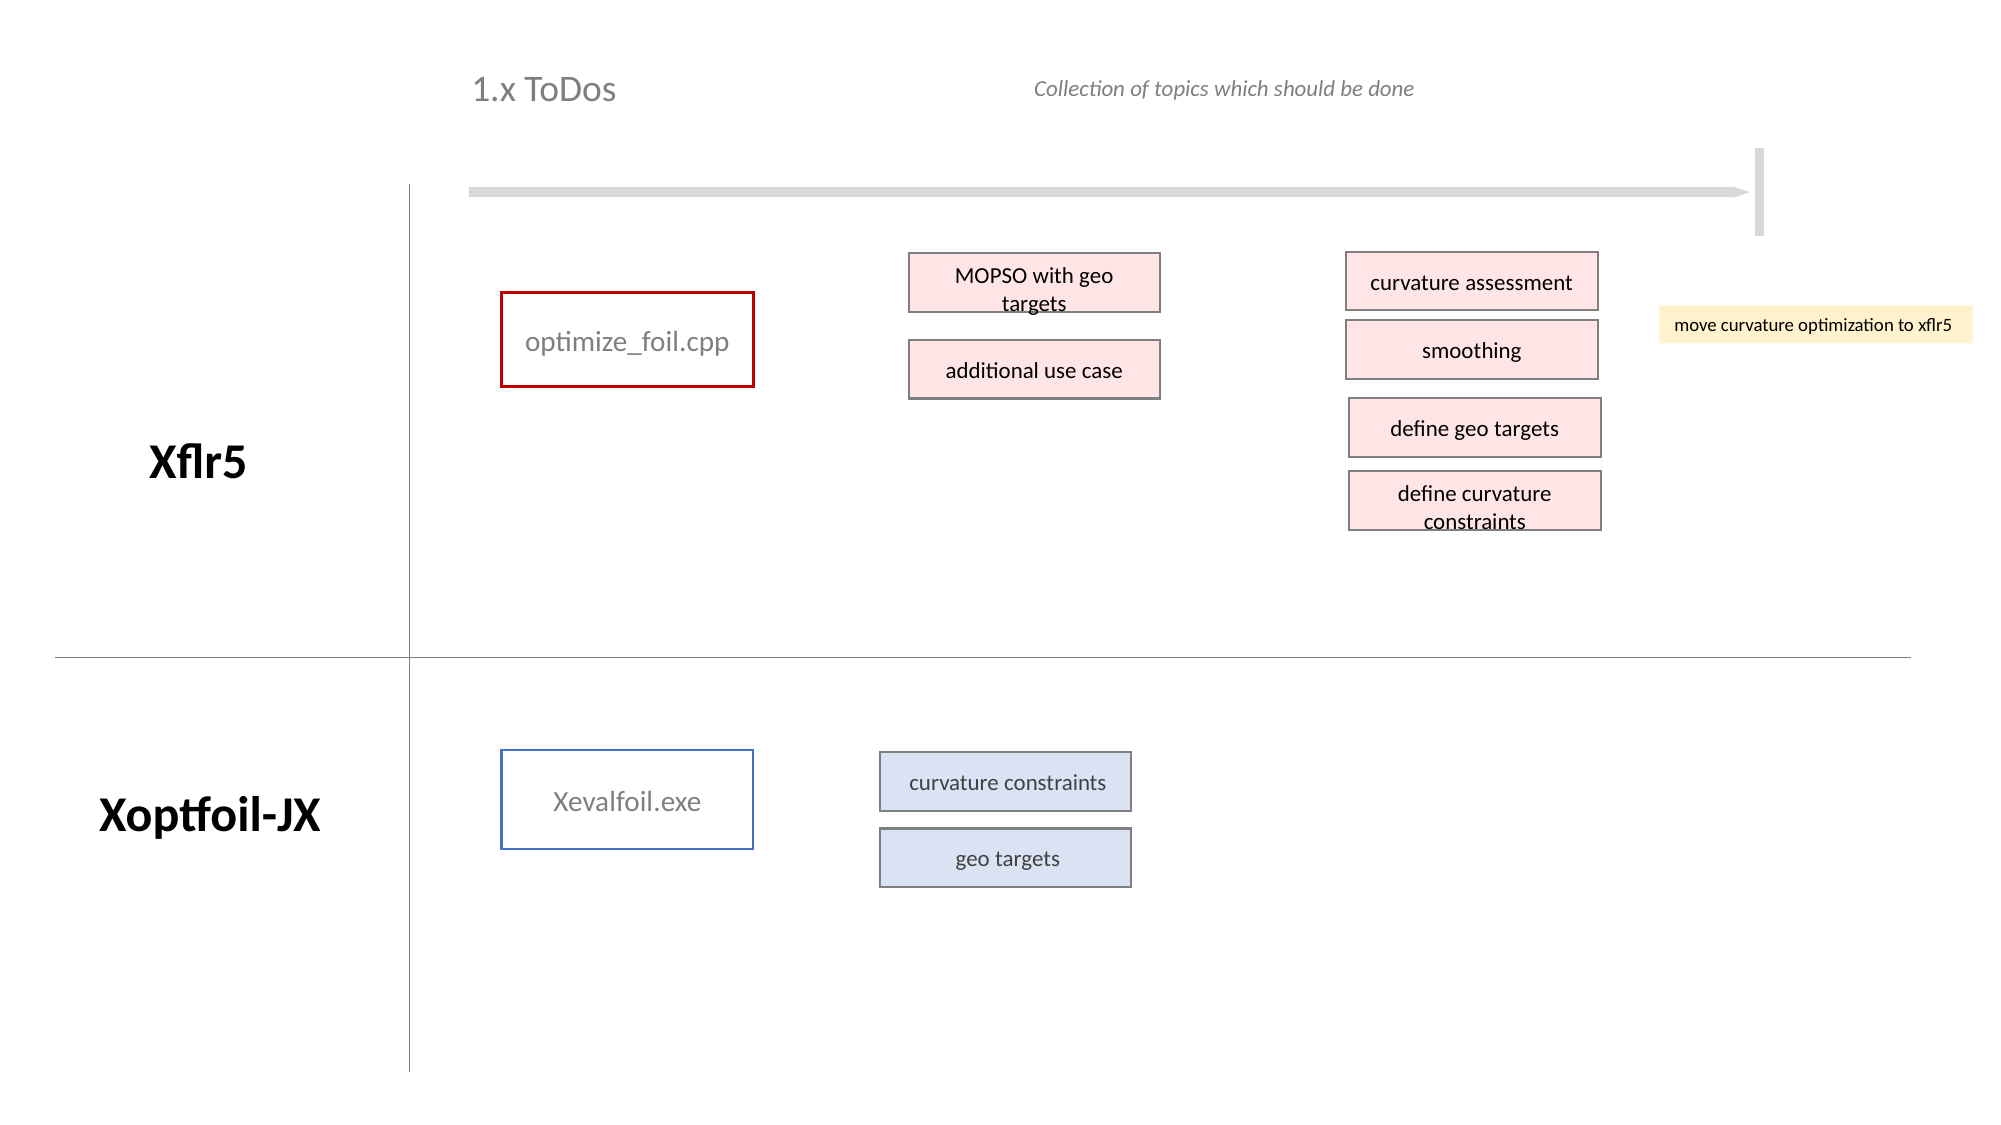

1.x ToDos
Collection of topics which should be done
curvature assessment
MOPSO with geo targets
optimize_foil.cpp
move curvature optimization to xflr5
smoothing
additional use case
define geo targets
Xflr5
define curvature constraints
Xevalfoil.exe
 curvature constraints
Xoptfoil-JX
 geo targets